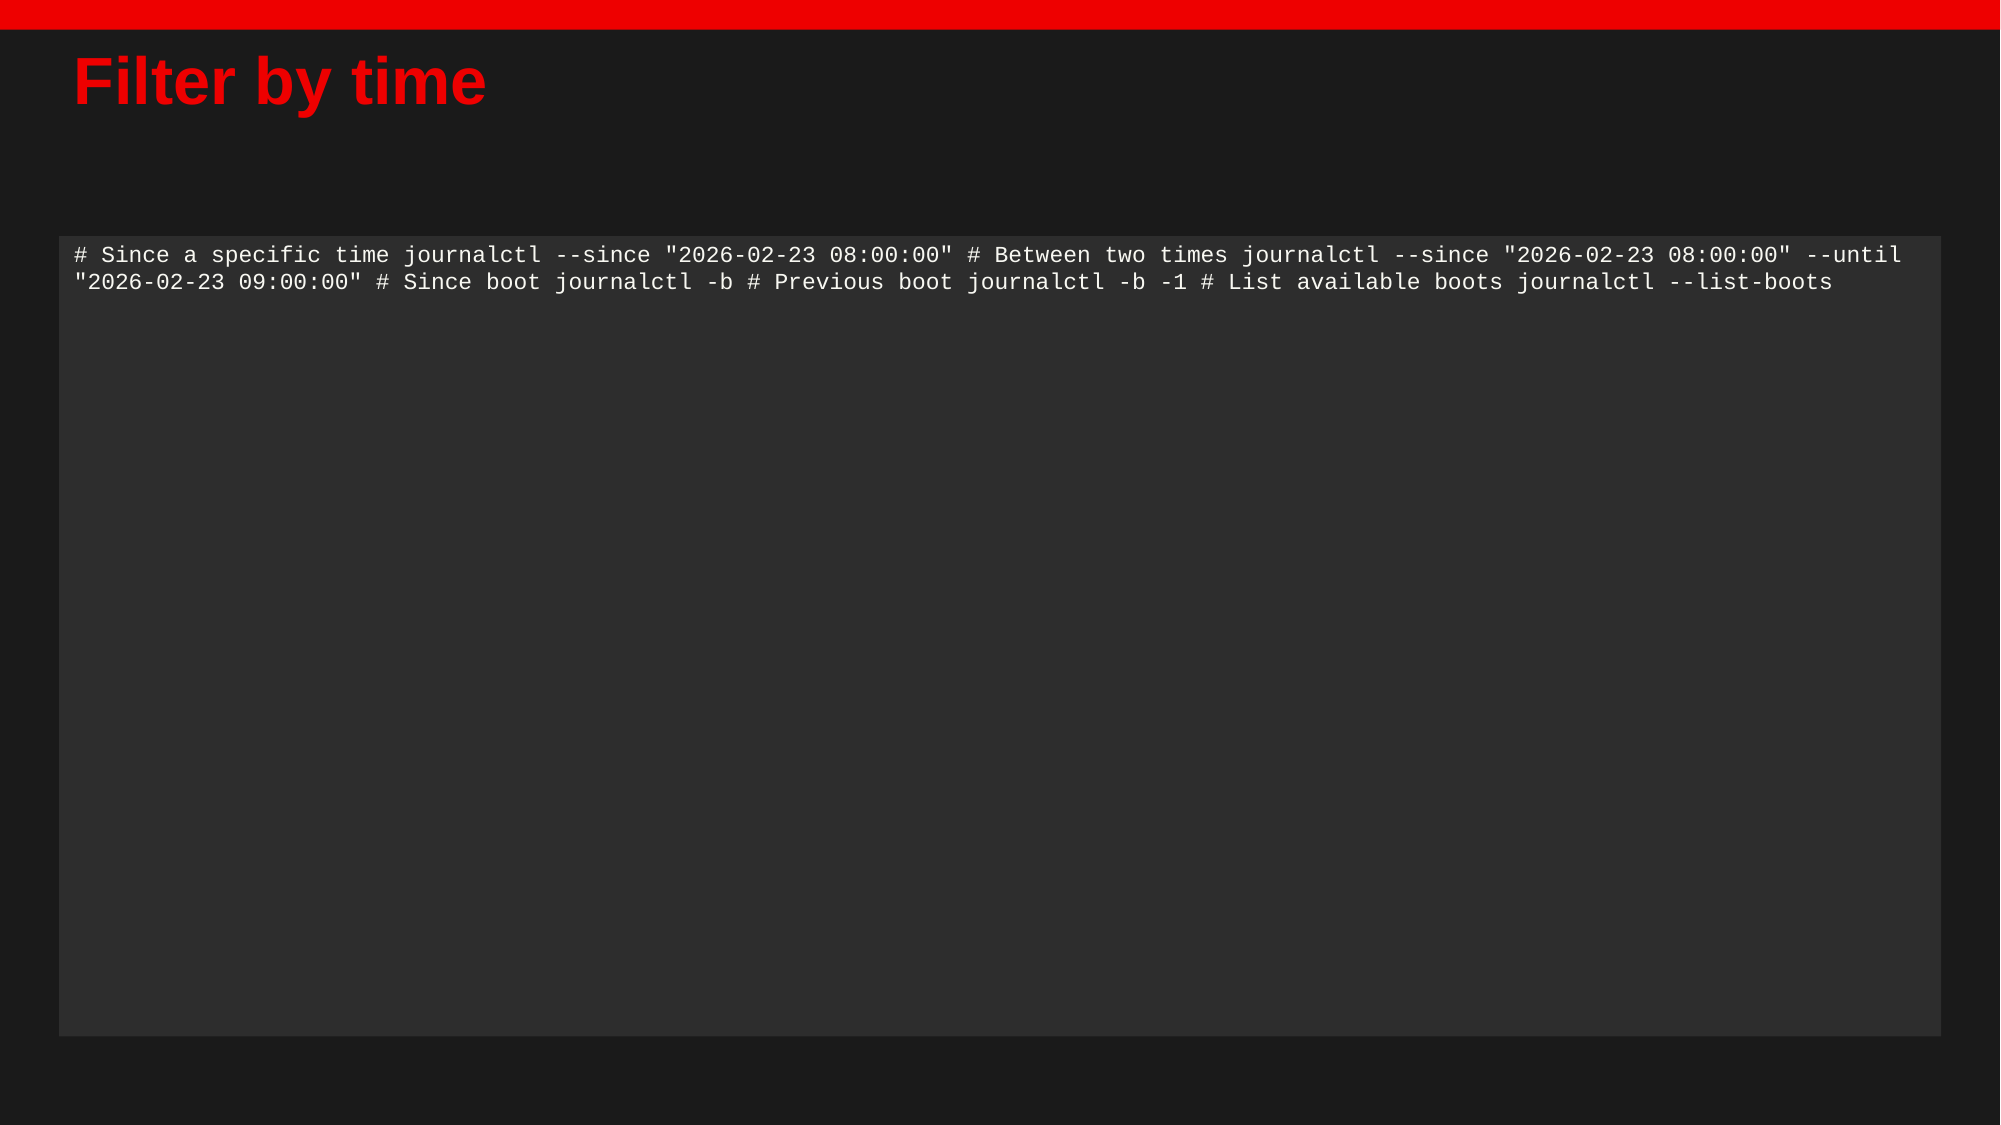

Filter by time
# Since a specific time journalctl --since "2026-02-23 08:00:00" # Between two times journalctl --since "2026-02-23 08:00:00" --until "2026-02-23 09:00:00" # Since boot journalctl -b # Previous boot journalctl -b -1 # List available boots journalctl --list-boots